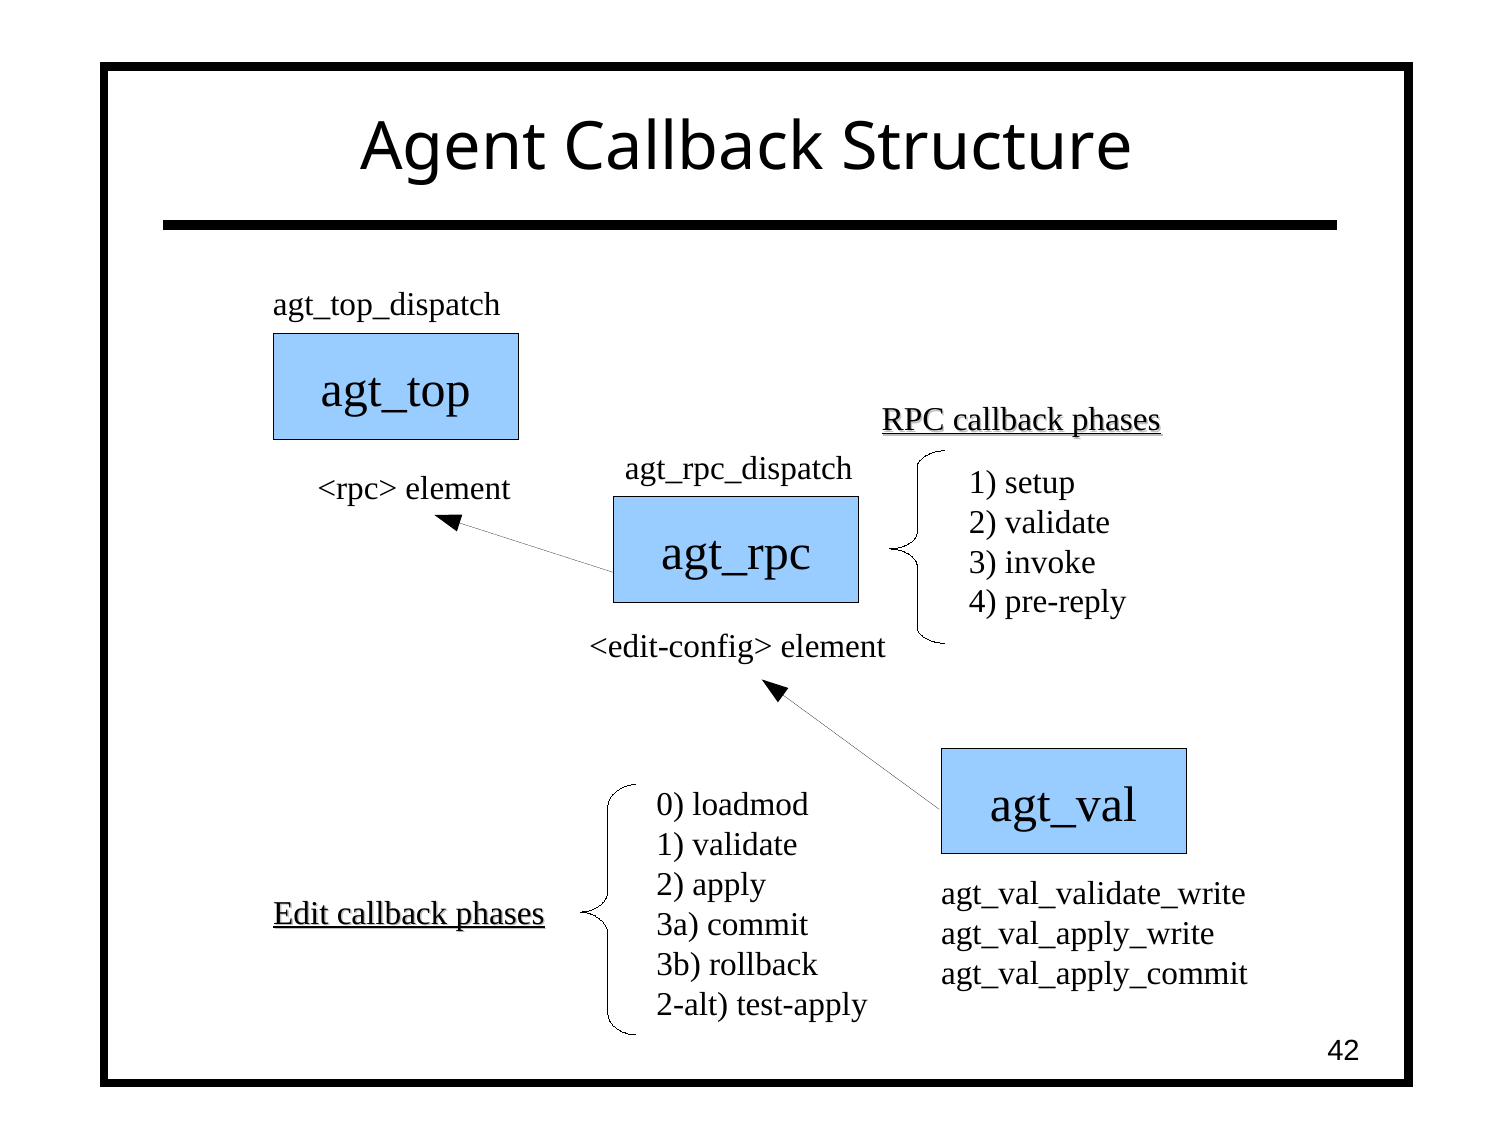

# Agent Callback Structure
agt_top_dispatch
agt_top
RPC callback phases
agt_rpc_dispatch
1) setup
2) validate
3) invoke
4) pre-reply
<rpc> element
agt_rpc
<edit-config> element
agt_val
0) loadmod
1) validate
2) apply
3a) commit
3b) rollback
2-alt) test-apply
agt_val_validate_write
agt_val_apply_write
agt_val_apply_commit
Edit callback phases
42